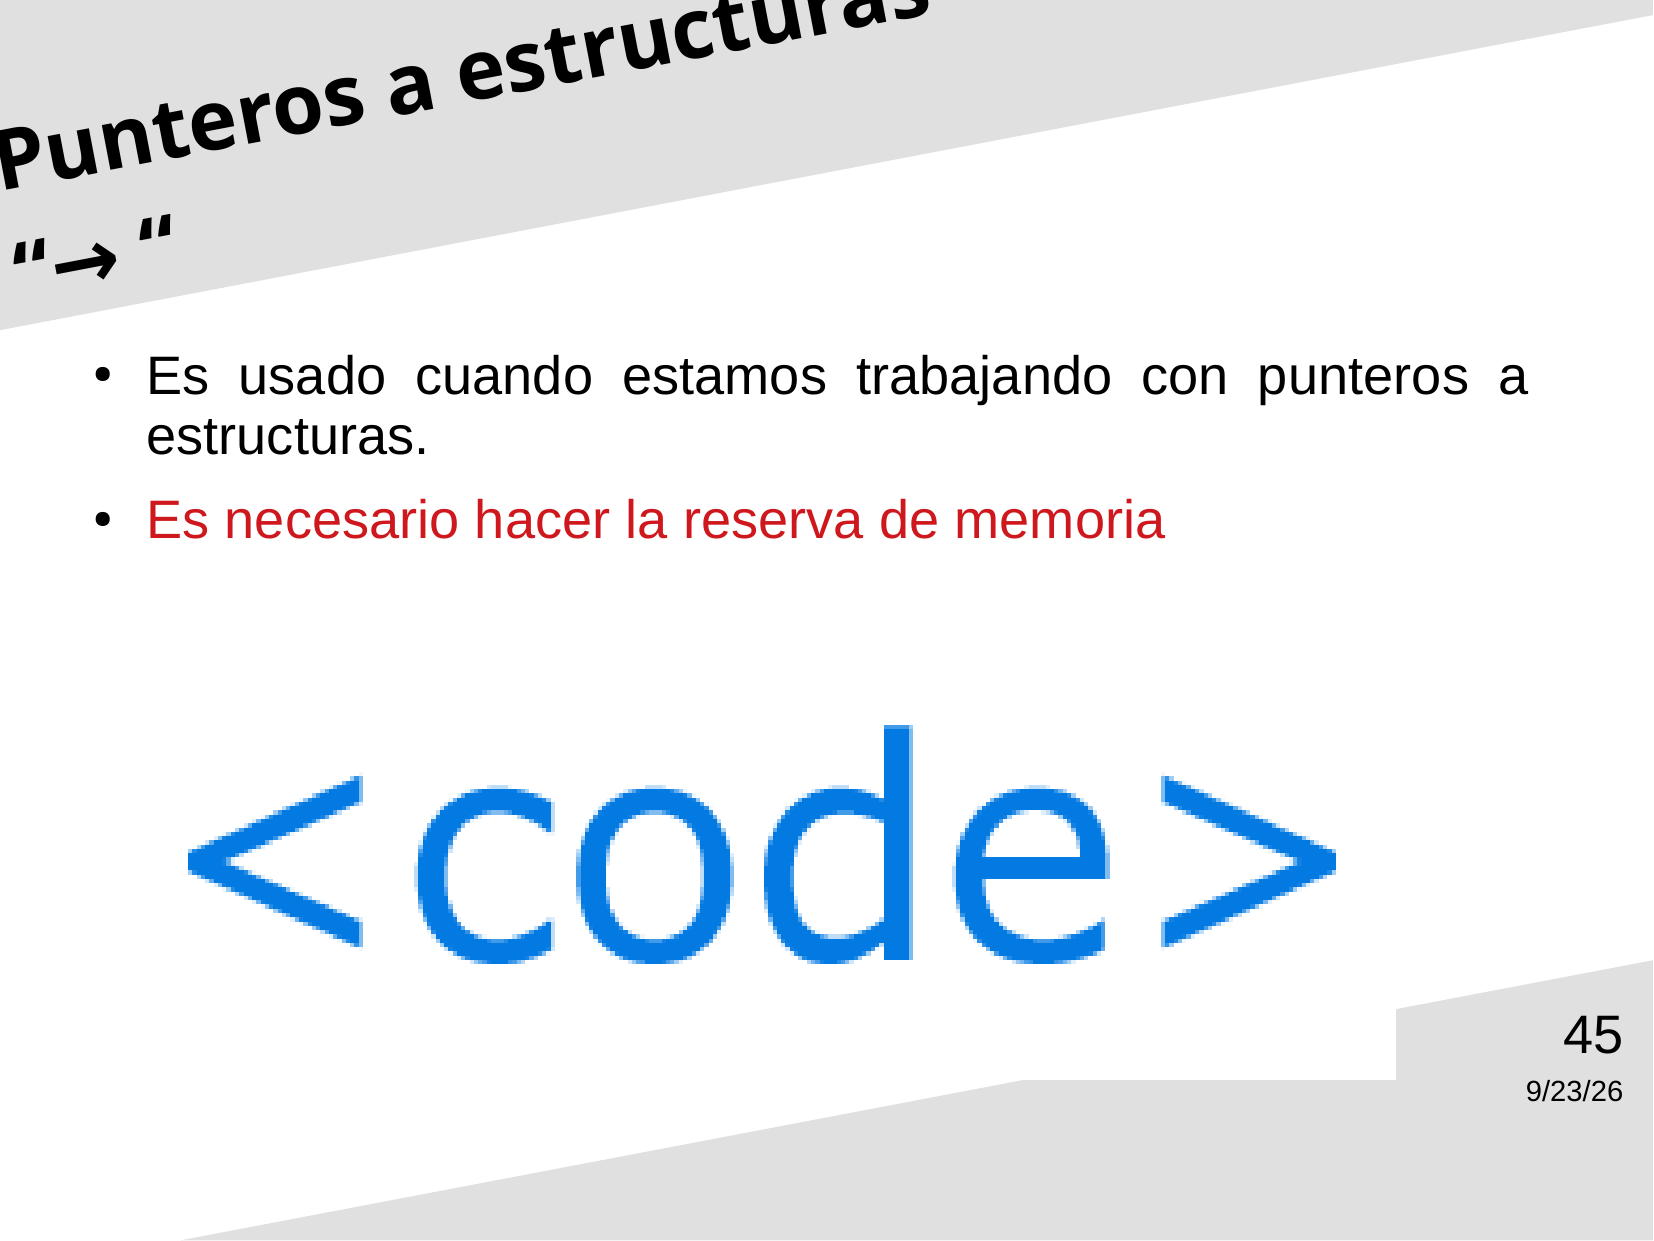

# Punteros a estructuras → Operador “→ “
Es usado cuando estamos trabajando con punteros a estructuras.
Es necesario hacer la reserva de memoria
45